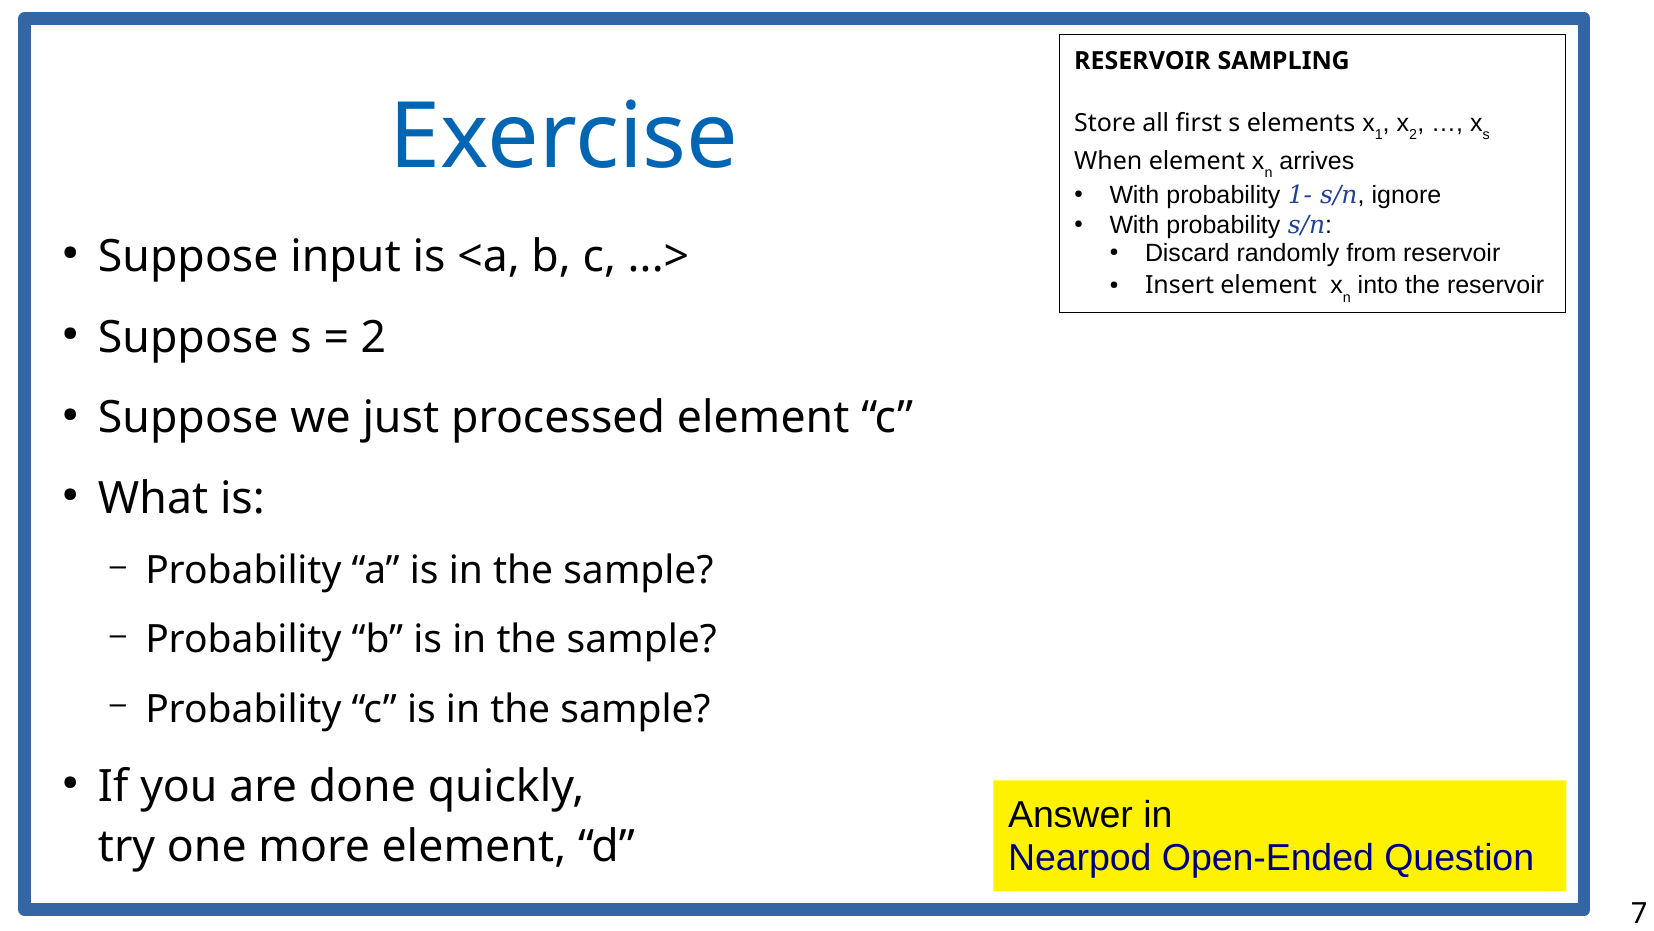

# Exercise
RESERVOIR SAMPLING
Store all first s elements x1, x2, …, xs
When element xn arrives
With probability 1- s/n, ignore
With probability s/n:
Discard randomly from reservoir
Insert element xn into the reservoir
Suppose input is <a, b, c, ...>
Suppose s = 2
Suppose we just processed element “c”
What is:
Probability “a” is in the sample?
Probability “b” is in the sample?
Probability “c” is in the sample?
If you are done quickly,
try one more element, “d”
Answer in
Nearpod Open-Ended Question
7